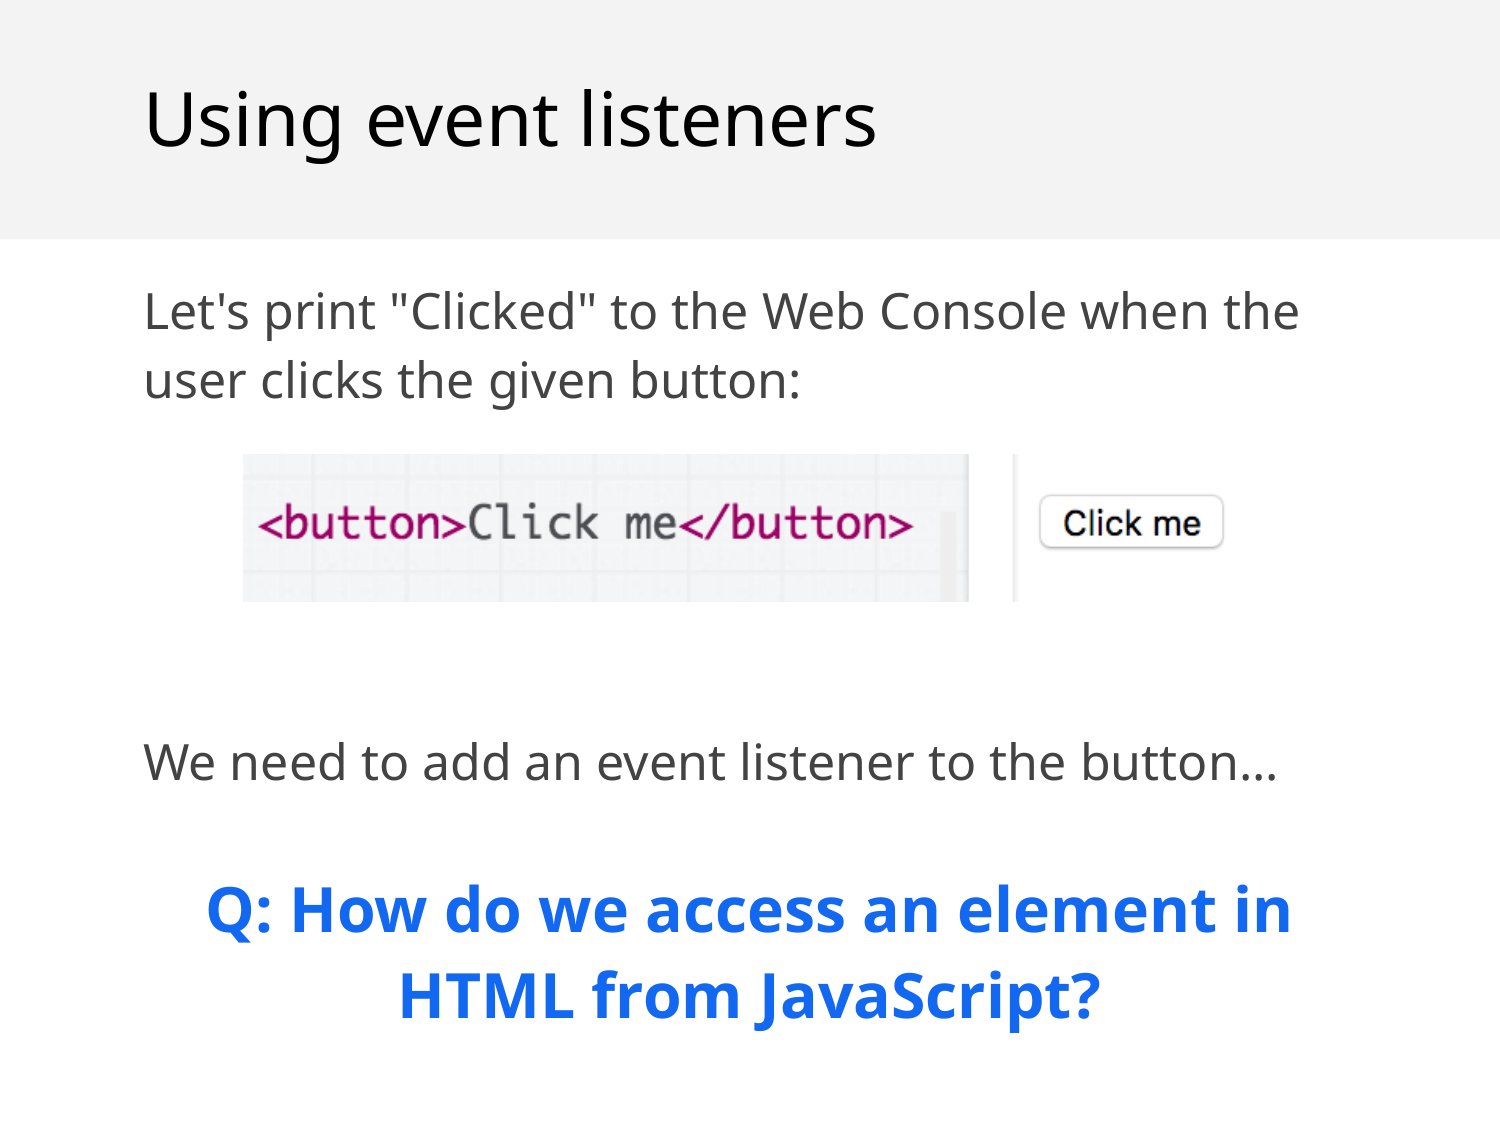

# Using event listeners
Let's print "Clicked" to the Web Console when the user clicks the given button:
We need to add an event listener to the button...
Q: How do we access an element in HTML from JavaScript?